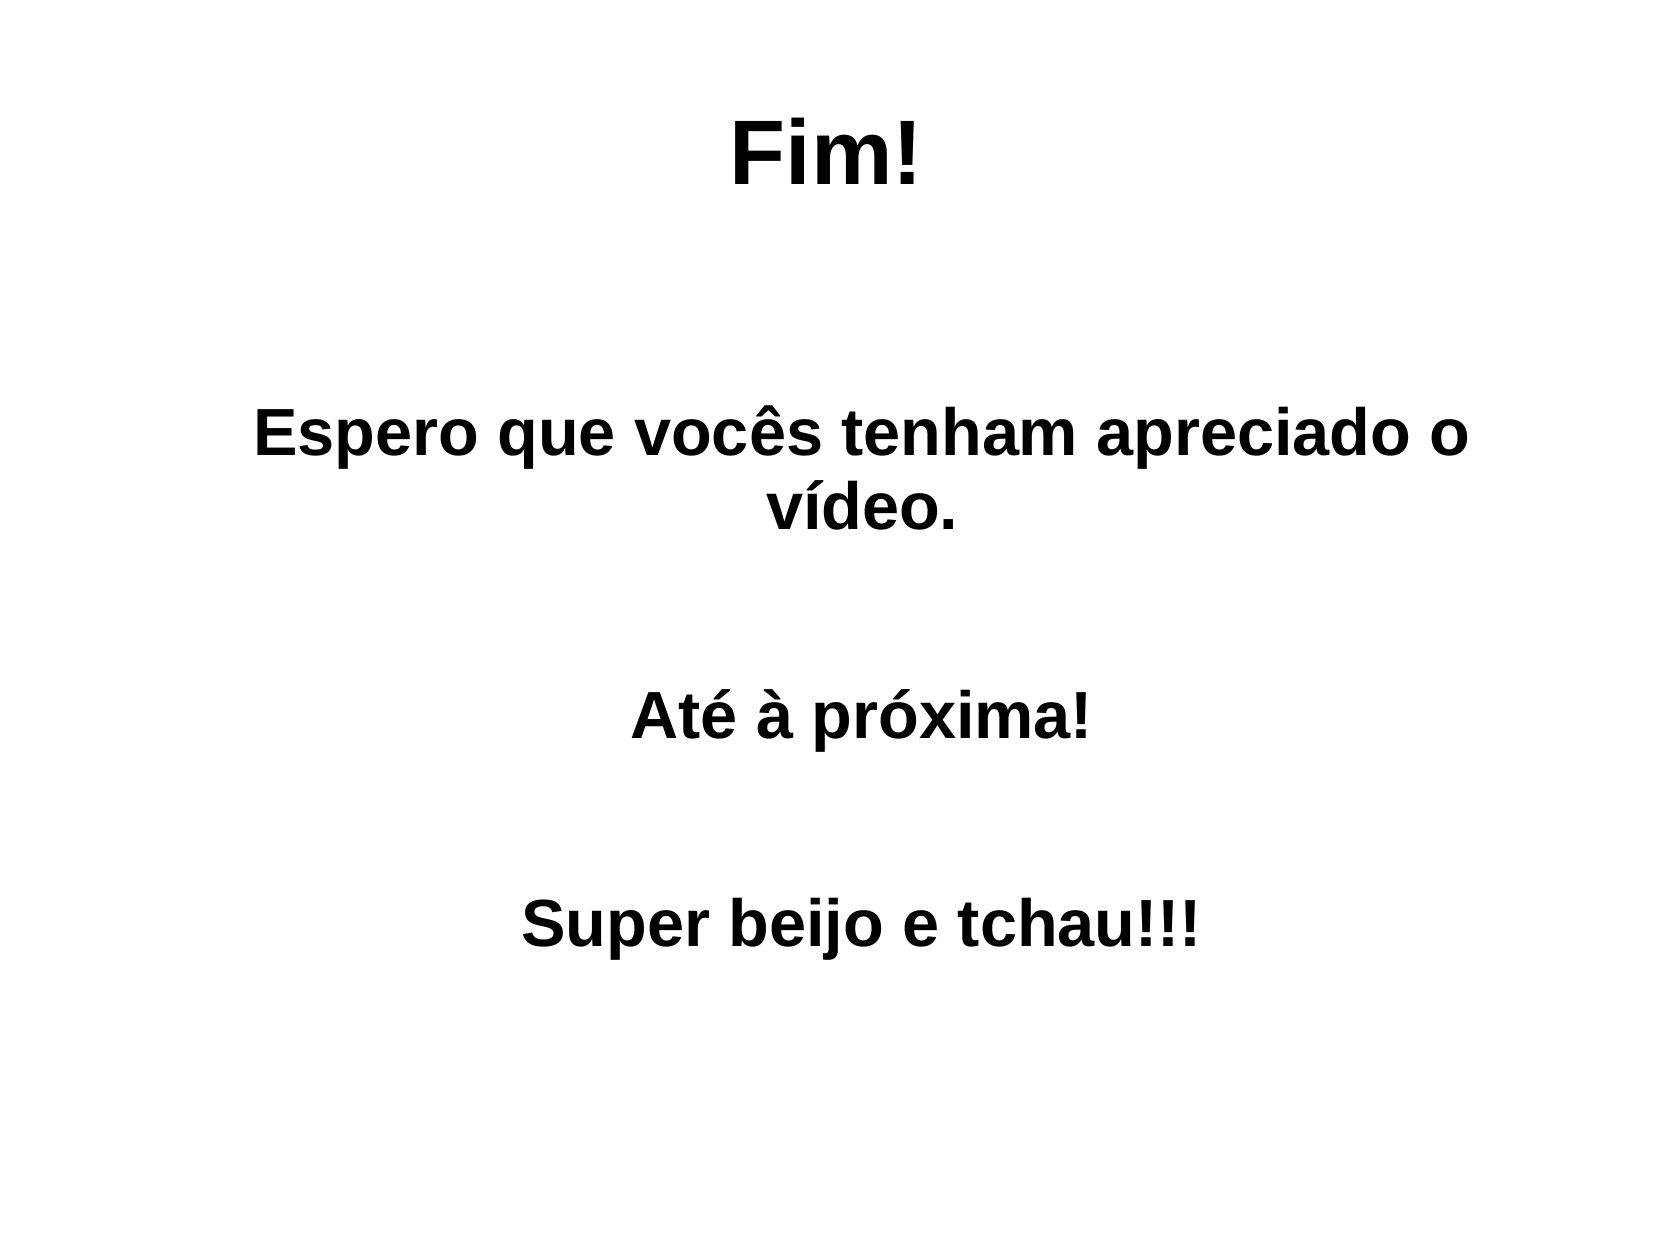

# Fim!
Espero que vocês tenham apreciado o vídeo.
Até à próxima!
Super beijo e tchau!!!